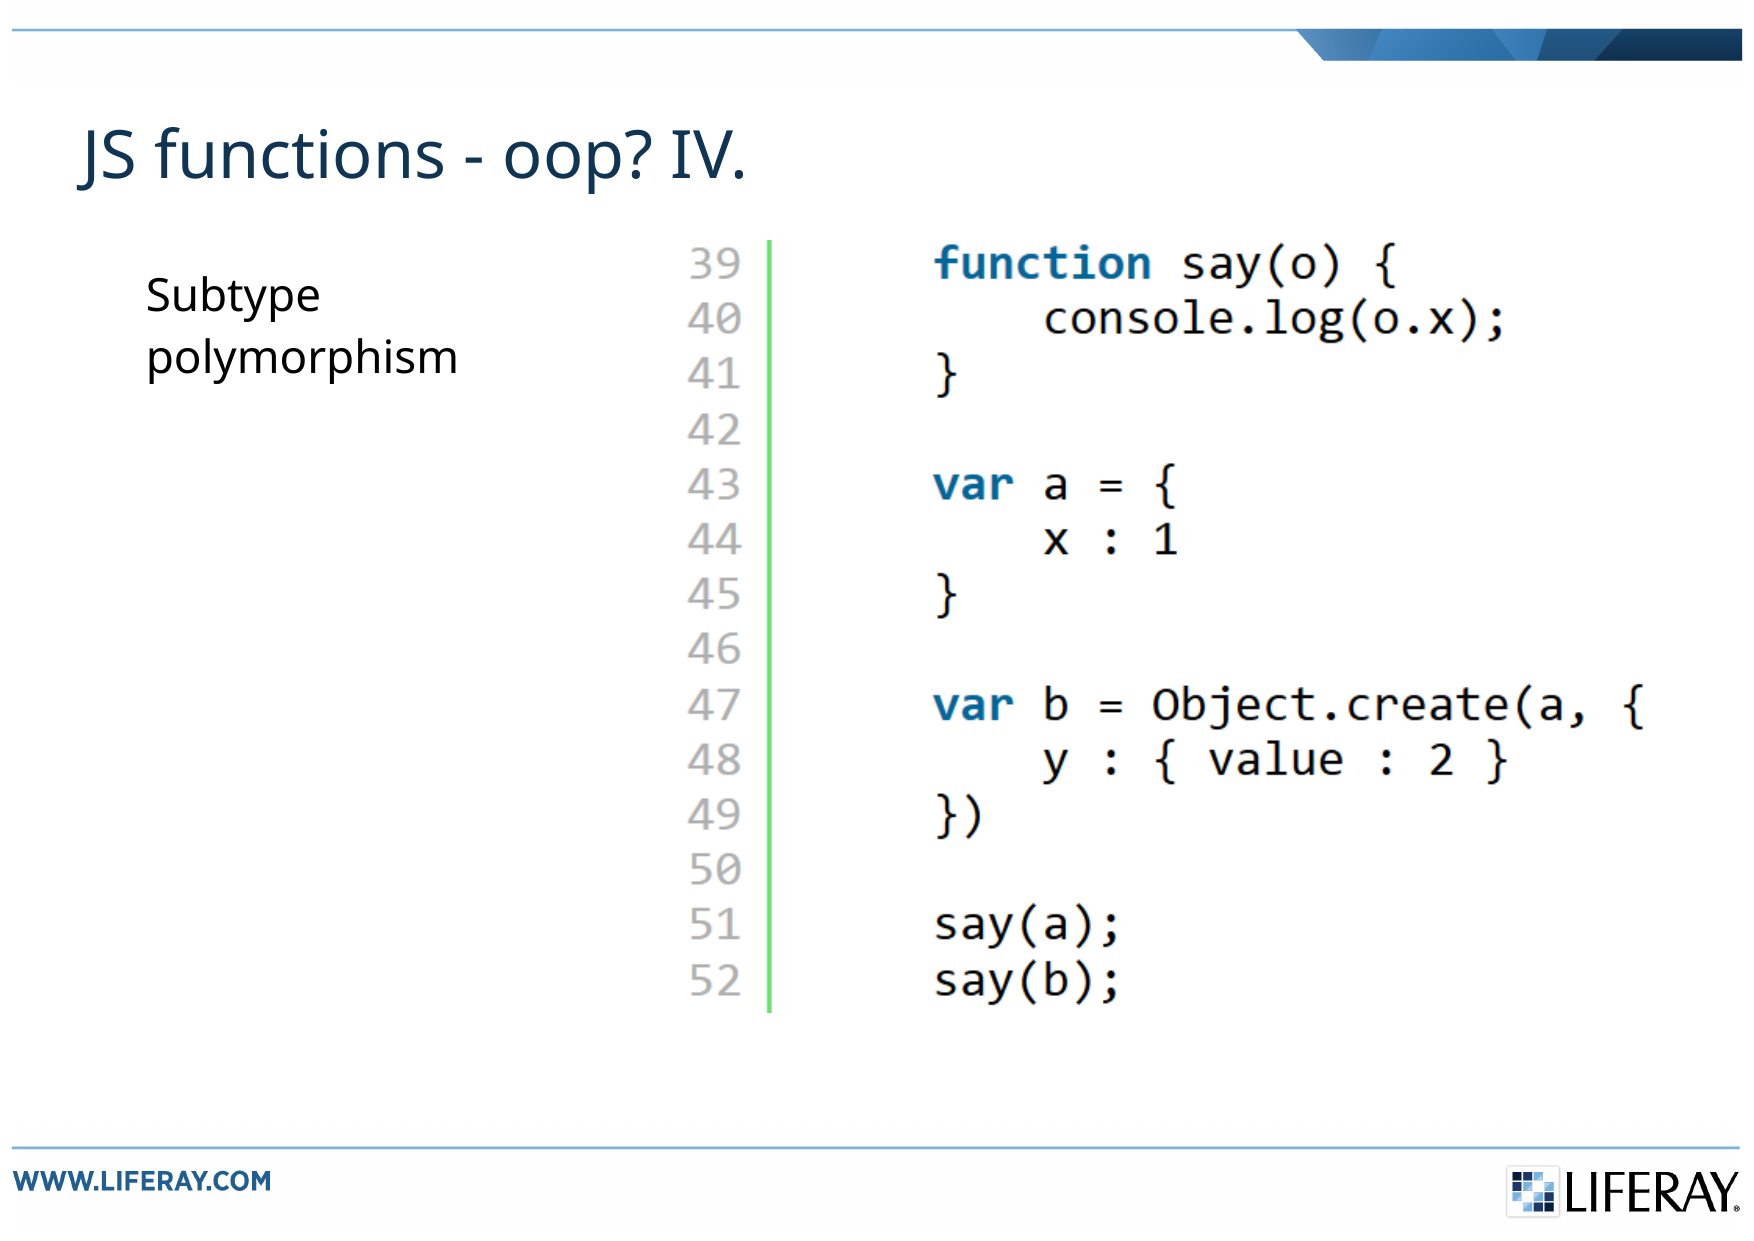

# JS functions - oop? IV.
Subtype
polymorphism